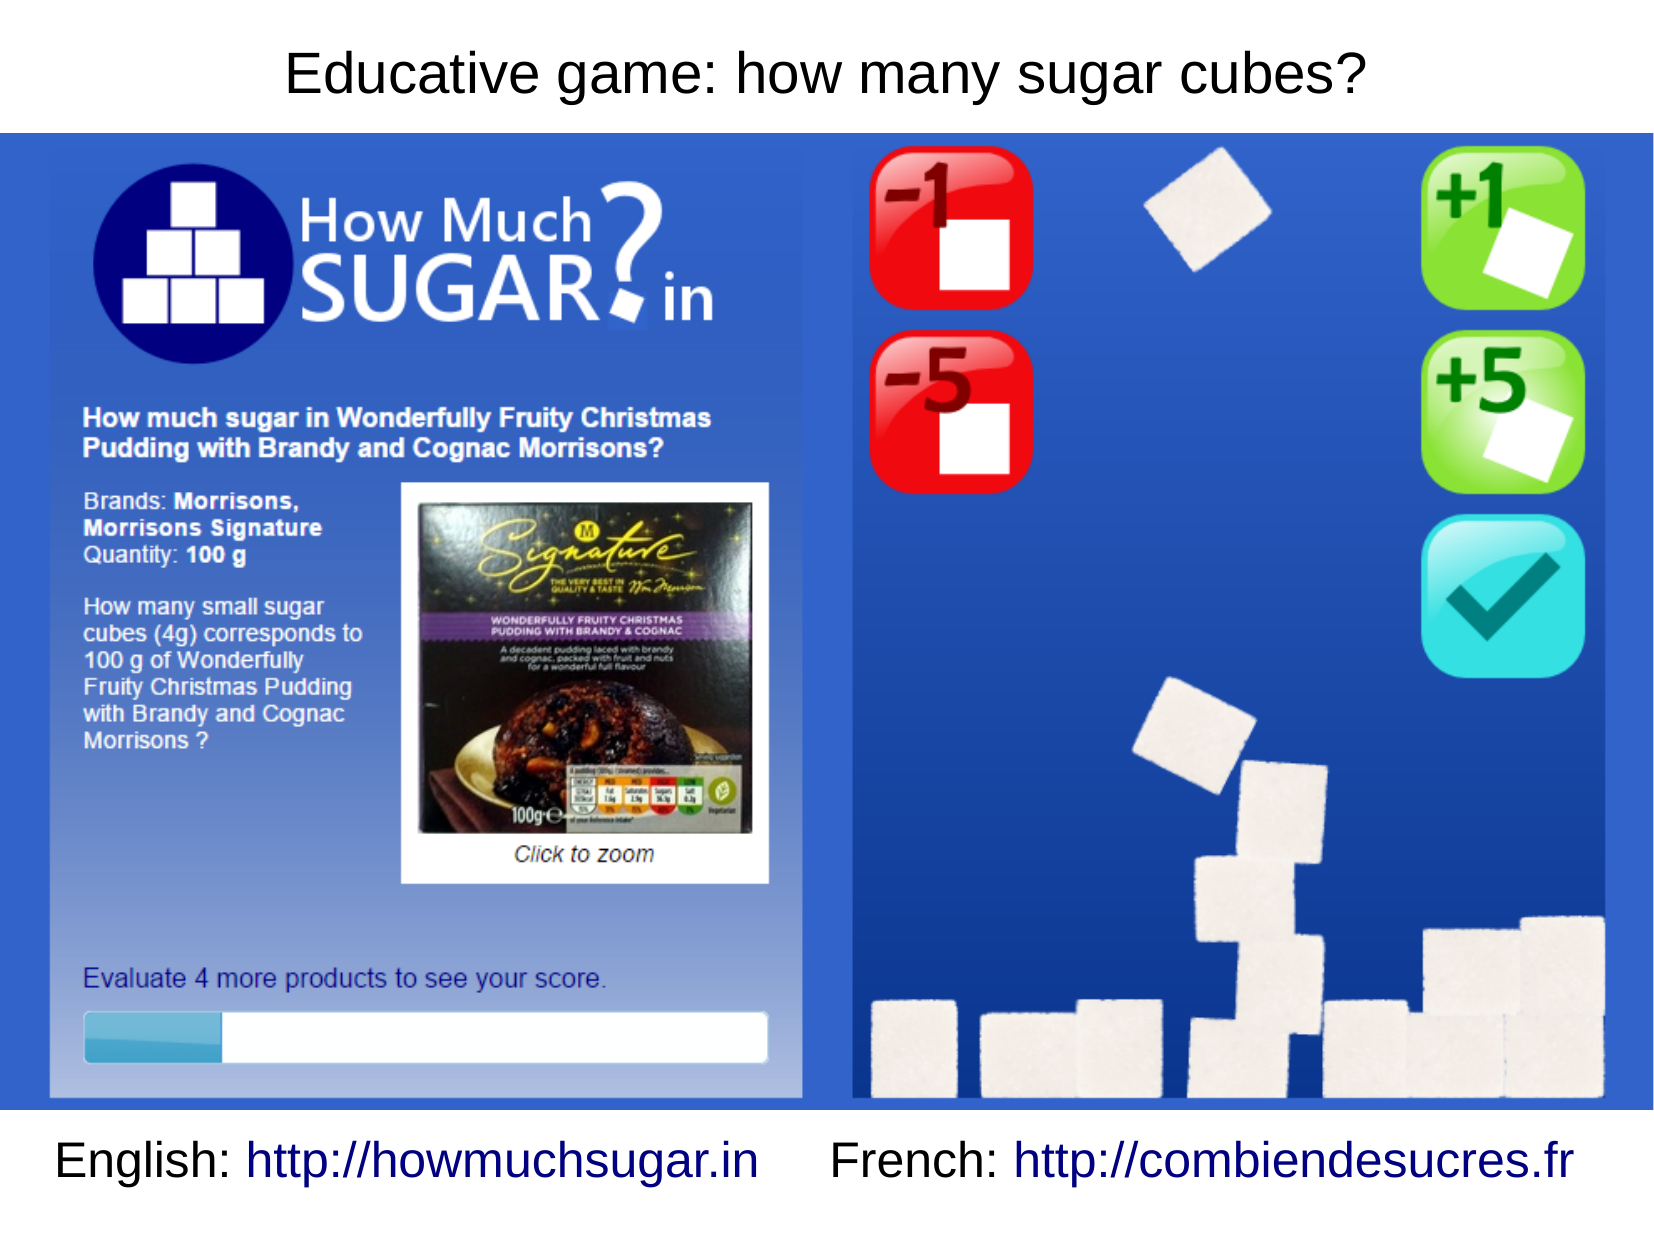

Educative game: how many sugar cubes?
English: http://howmuchsugar.in French: http://combiendesucres.fr